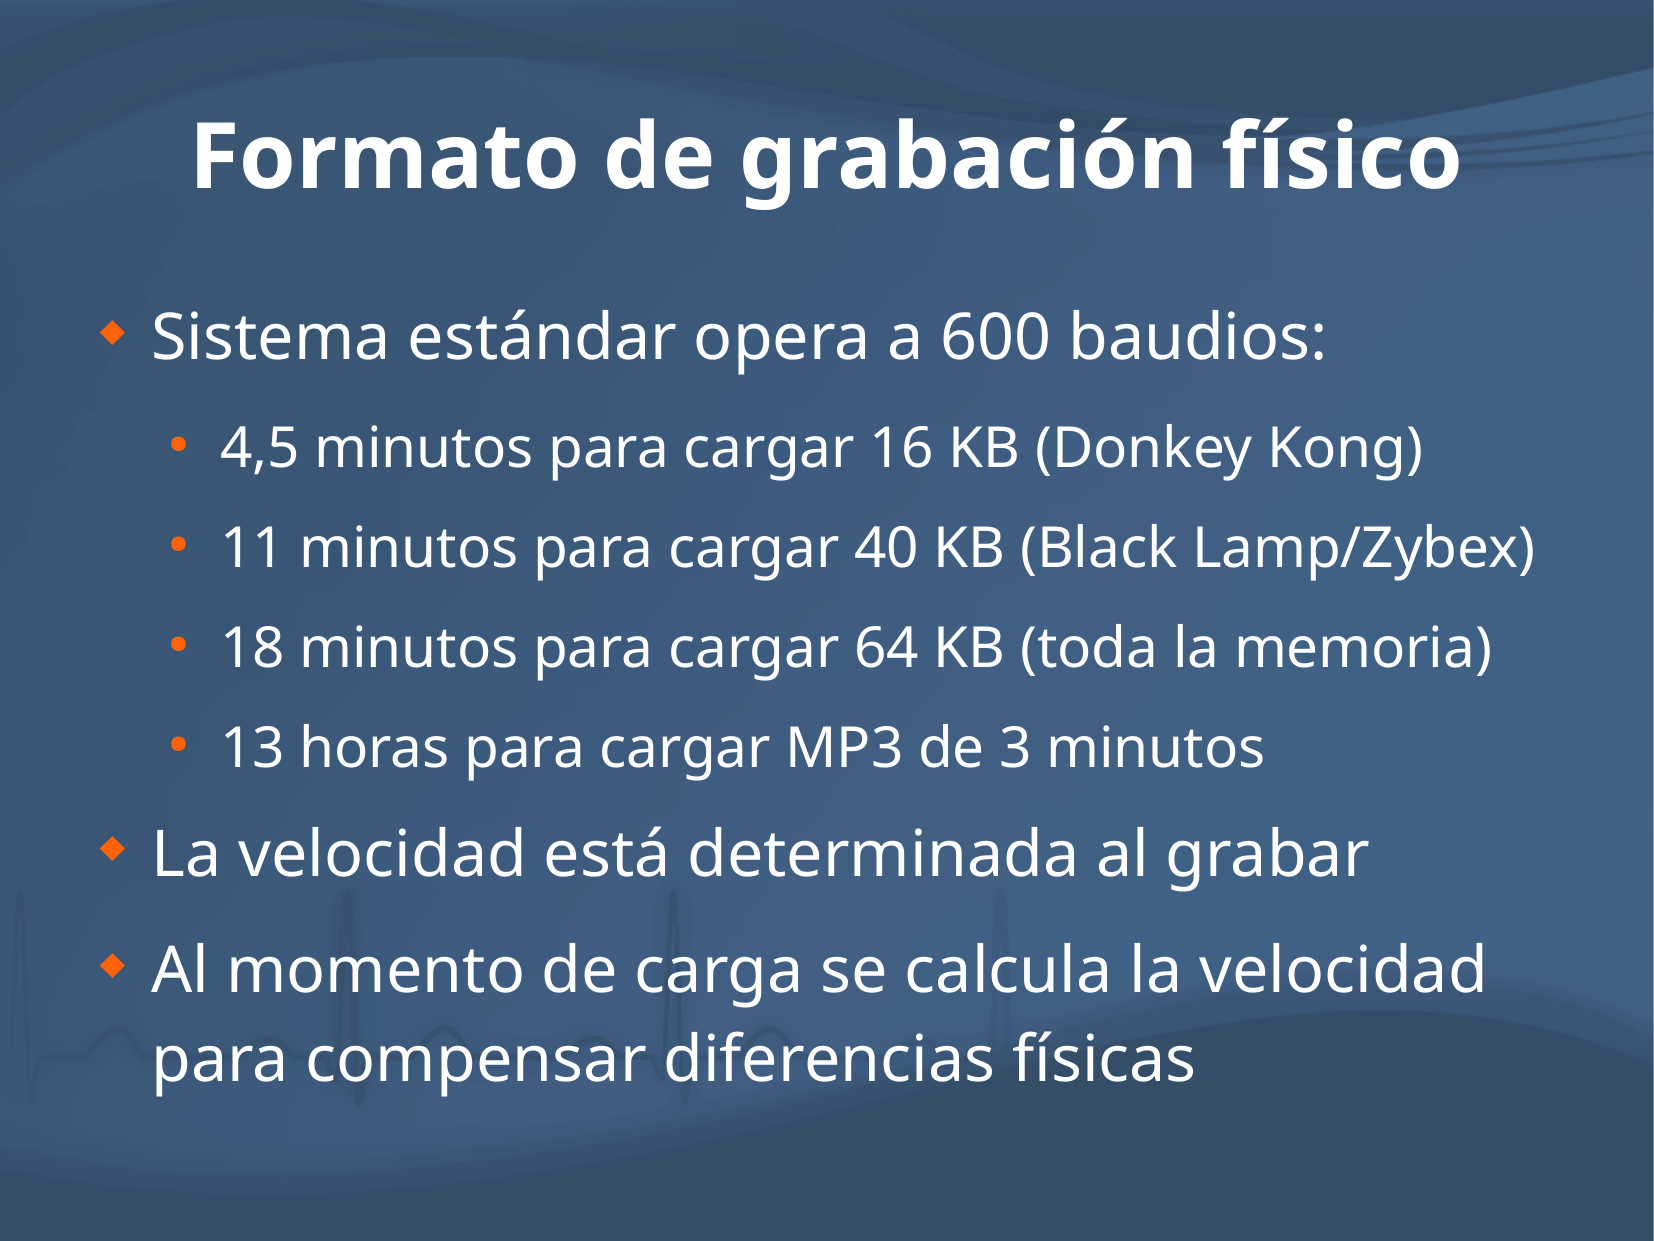

# Formato de grabación físico
Sistema estándar opera a 600 baudios:
4,5 minutos para cargar 16 KB (Donkey Kong)
11 minutos para cargar 40 KB (Black Lamp/Zybex)
18 minutos para cargar 64 KB (toda la memoria)
13 horas para cargar MP3 de 3 minutos
La velocidad está determinada al grabar
Al momento de carga se calcula la velocidad para compensar diferencias físicas